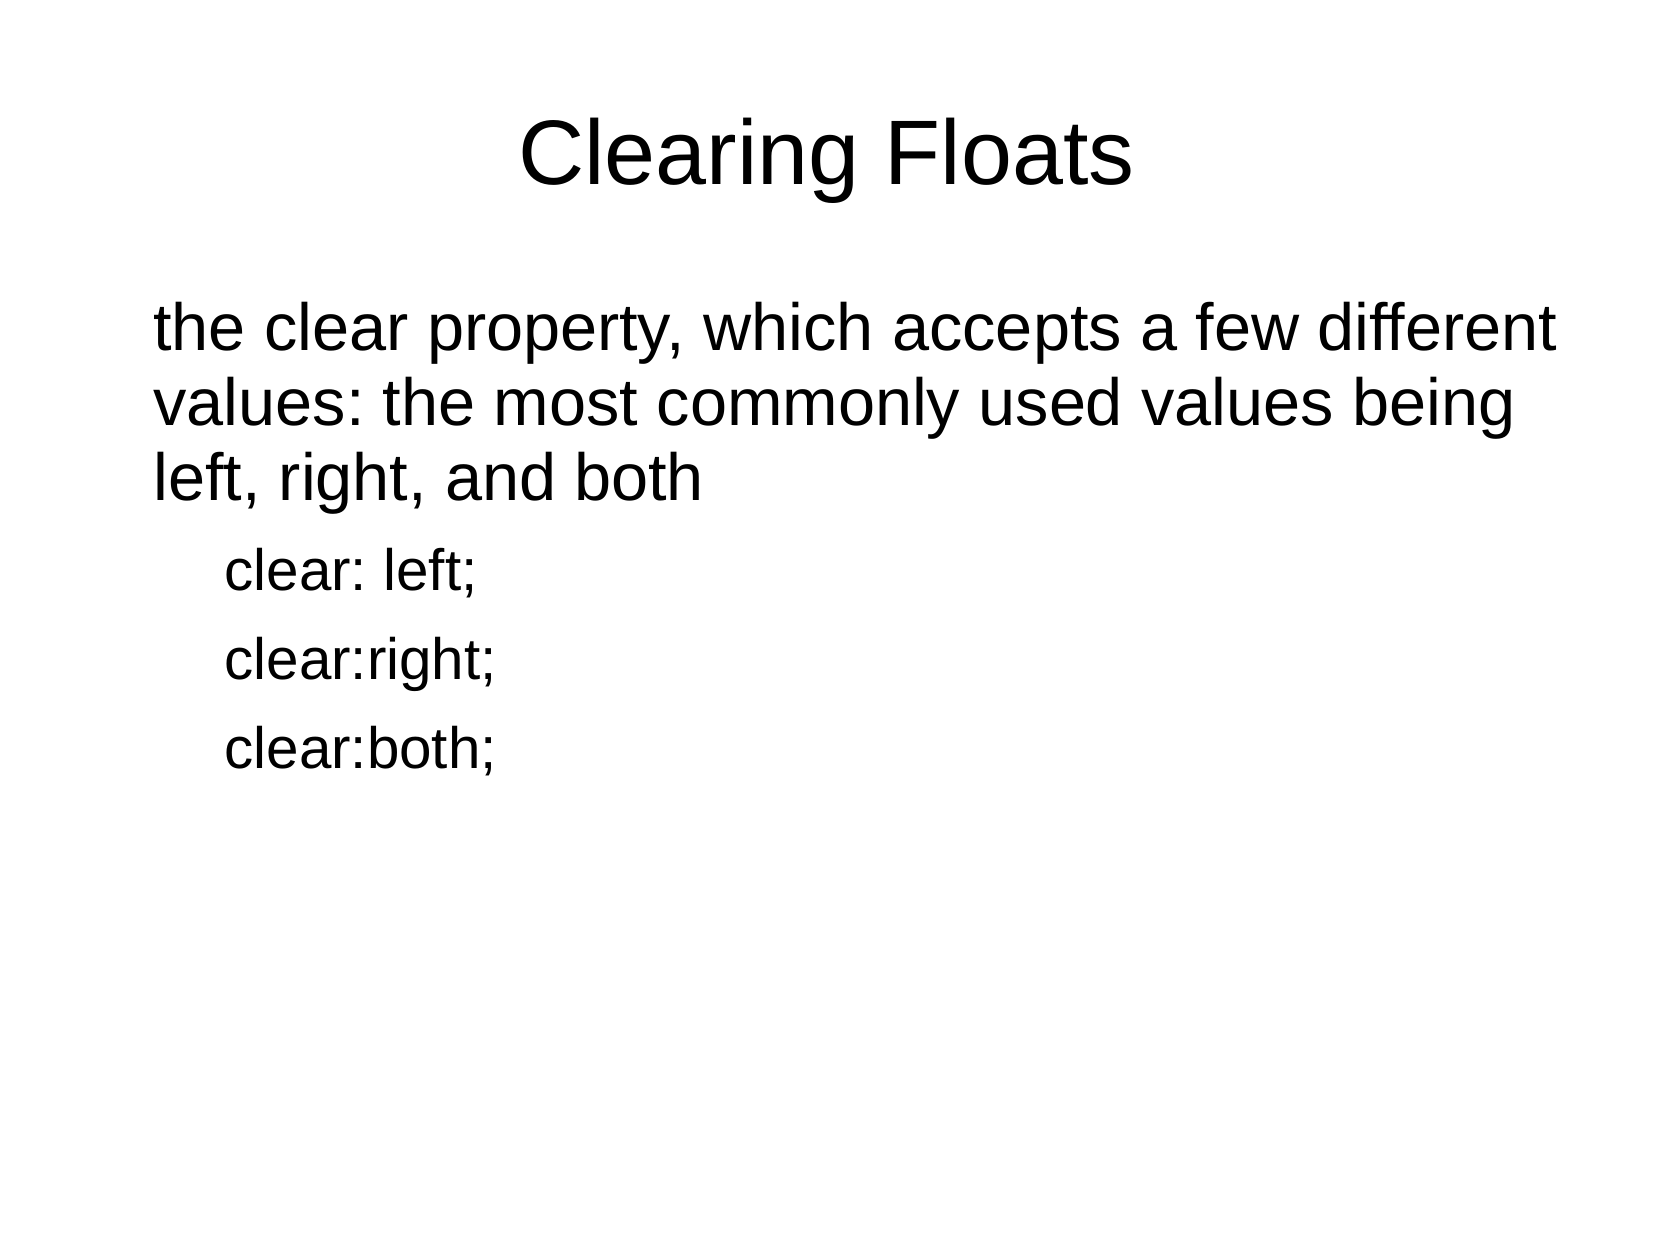

# Clearing Floats
the clear property, which accepts a few different values: the most commonly used values being left, right, and both
clear: left;
clear:right;
clear:both;